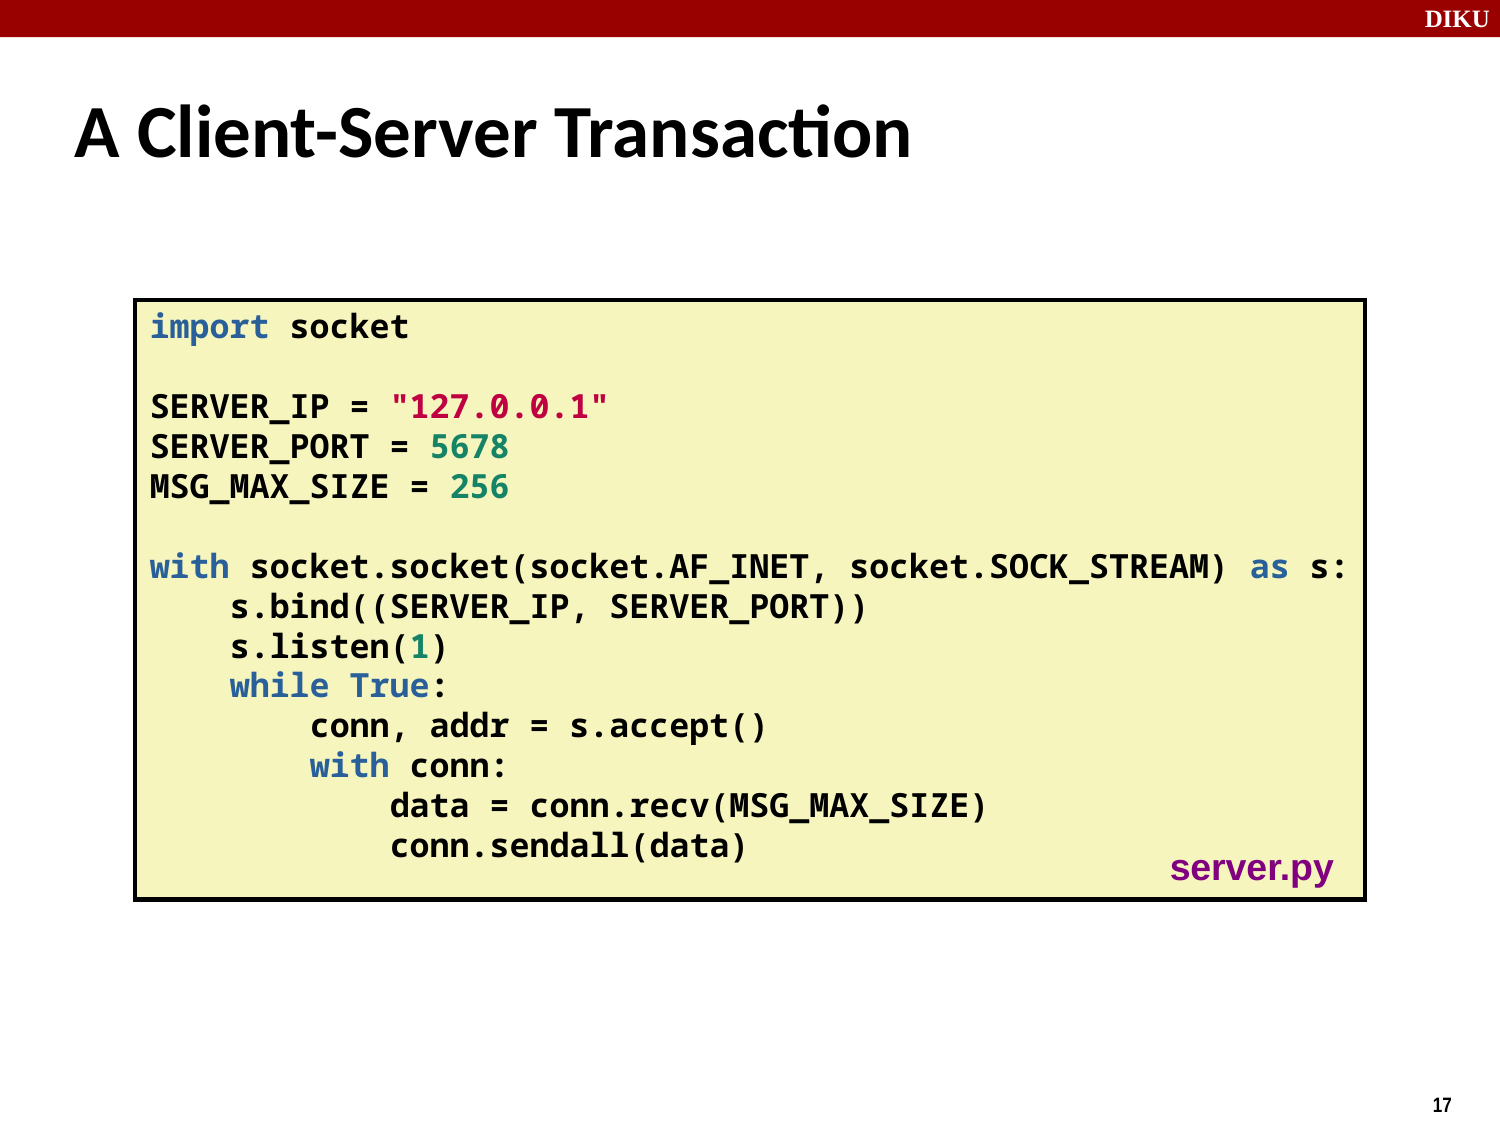

# A Client-Server Transaction
import socket
SERVER_IP = "127.0.0.1"
SERVER_PORT = 5678
MSG_MAX_SIZE = 256
with socket.socket(socket.AF_INET, socket.SOCK_STREAM) as s:
 s.bind((SERVER_IP, SERVER_PORT))
 s.listen(1)
 while True:
 conn, addr = s.accept()
 with conn:
 data = conn.recv(MSG_MAX_SIZE)
 conn.sendall(data)
server.py